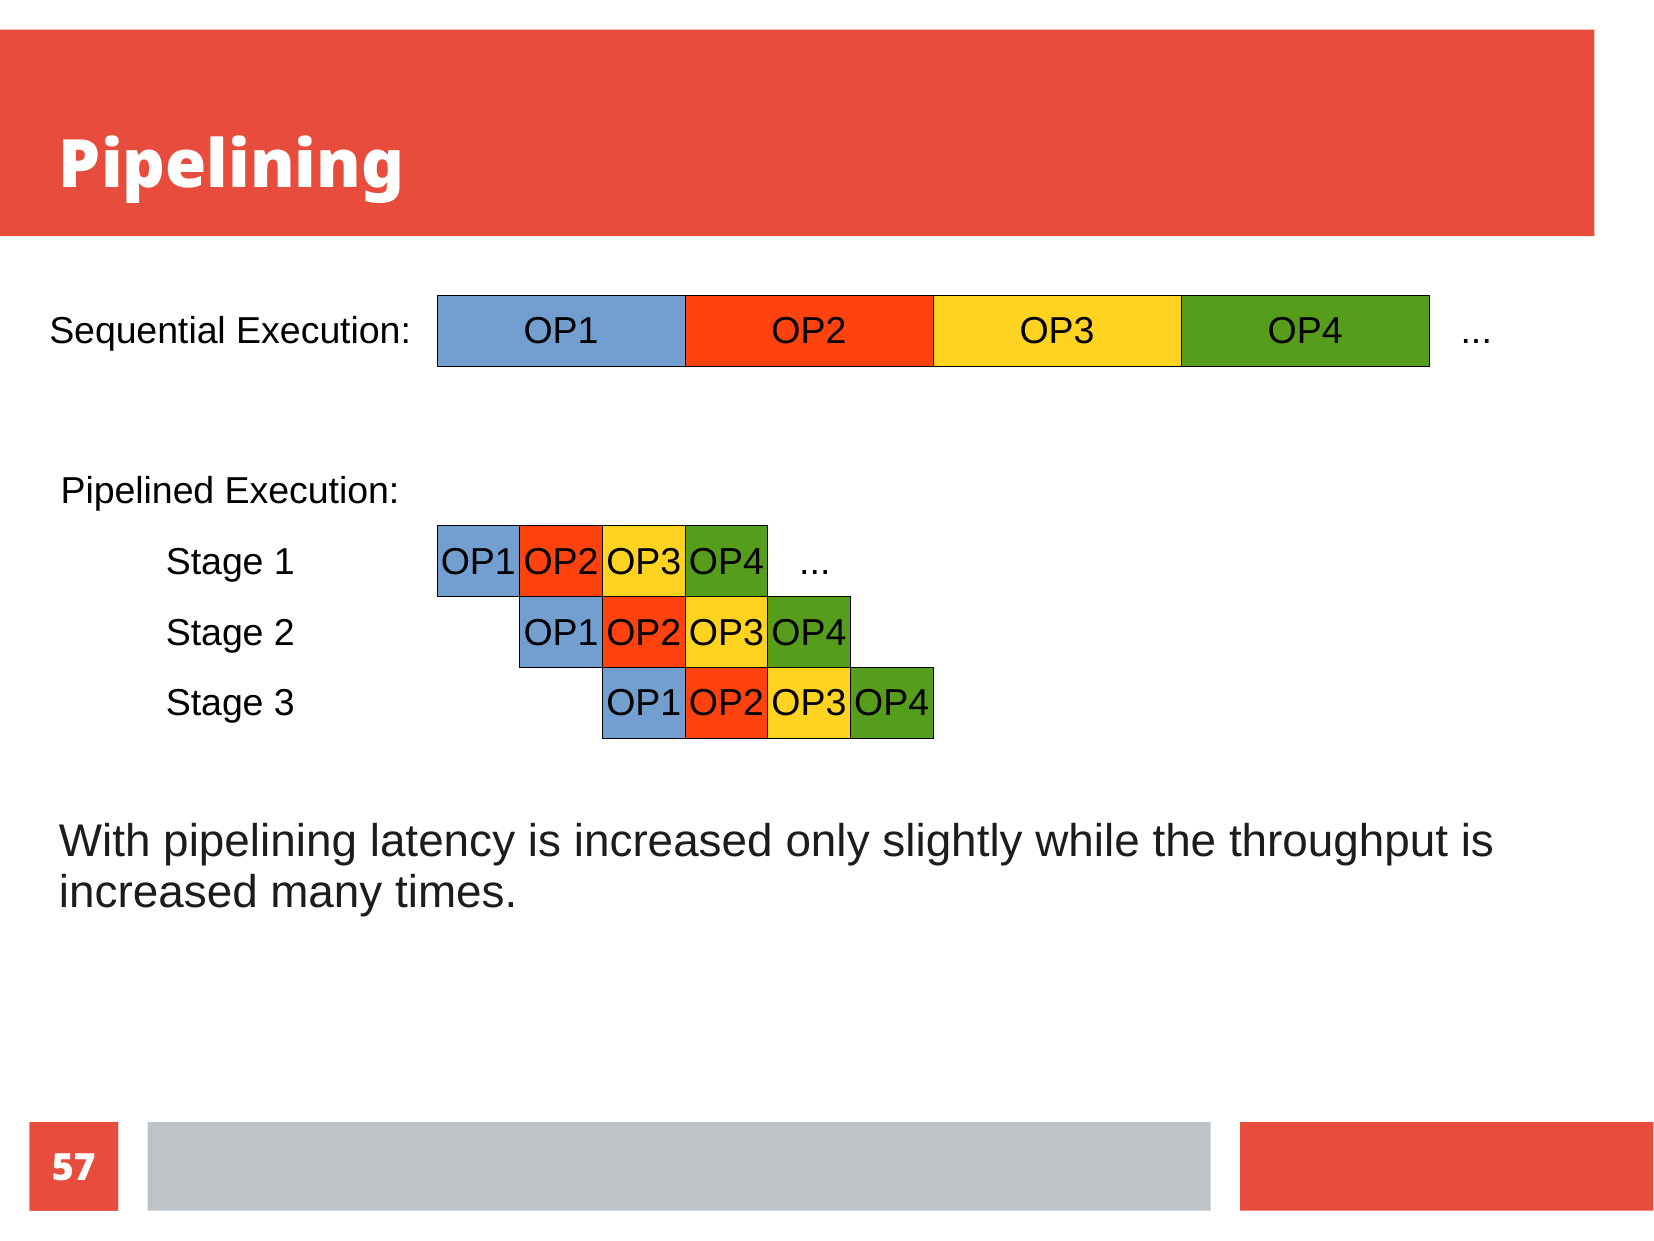

# Pipelining
Sequential Execution:
OP1
OP2
OP3
OP4
...
Pipelined Execution:
Stage 1
OP1
OP2
OP3
OP4
...
Stage 2
OP1
OP2
OP3
OP4
Stage 3
OP1
OP2
OP3
OP4
With pipelining latency is increased only slightly while the throughput is increased many times.
57